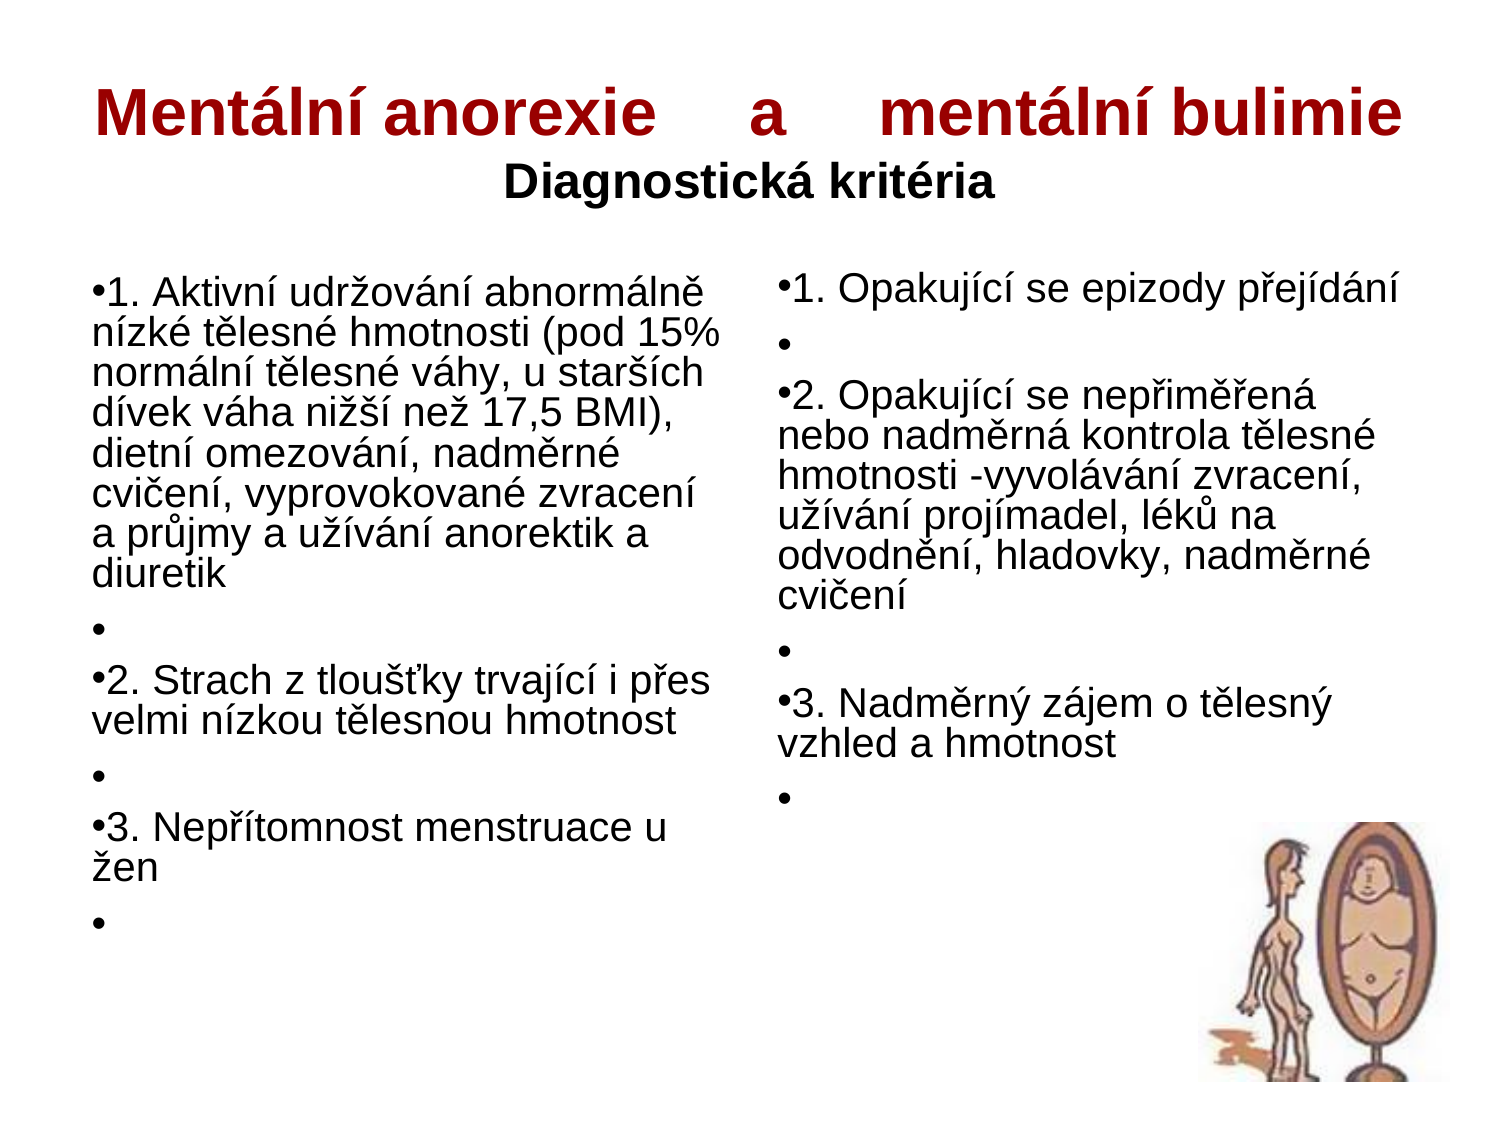

# Mentální anorexie a mentální bulimie Diagnostická kritéria
1. Opakující se epizody přejídání
2. Opakující se nepřiměřená nebo nadměrná kontrola tělesné hmotnosti -vyvolávání zvracení, užívání projímadel, léků na odvodnění, hladovky, nadměrné cvičení
3. Nadměrný zájem o tělesný vzhled a hmotnost
1. Aktivní udržování abnormálně nízké tělesné hmotnosti (pod 15% normální tělesné váhy, u starších dívek váha nižší než 17,5 BMI), dietní omezování, nadměrné cvičení, vyprovokované zvracení a průjmy a užívání anorektik a diuretik
2. Strach z tloušťky trvající i přes velmi nízkou tělesnou hmotnost
3. Nepřítomnost menstruace u žen